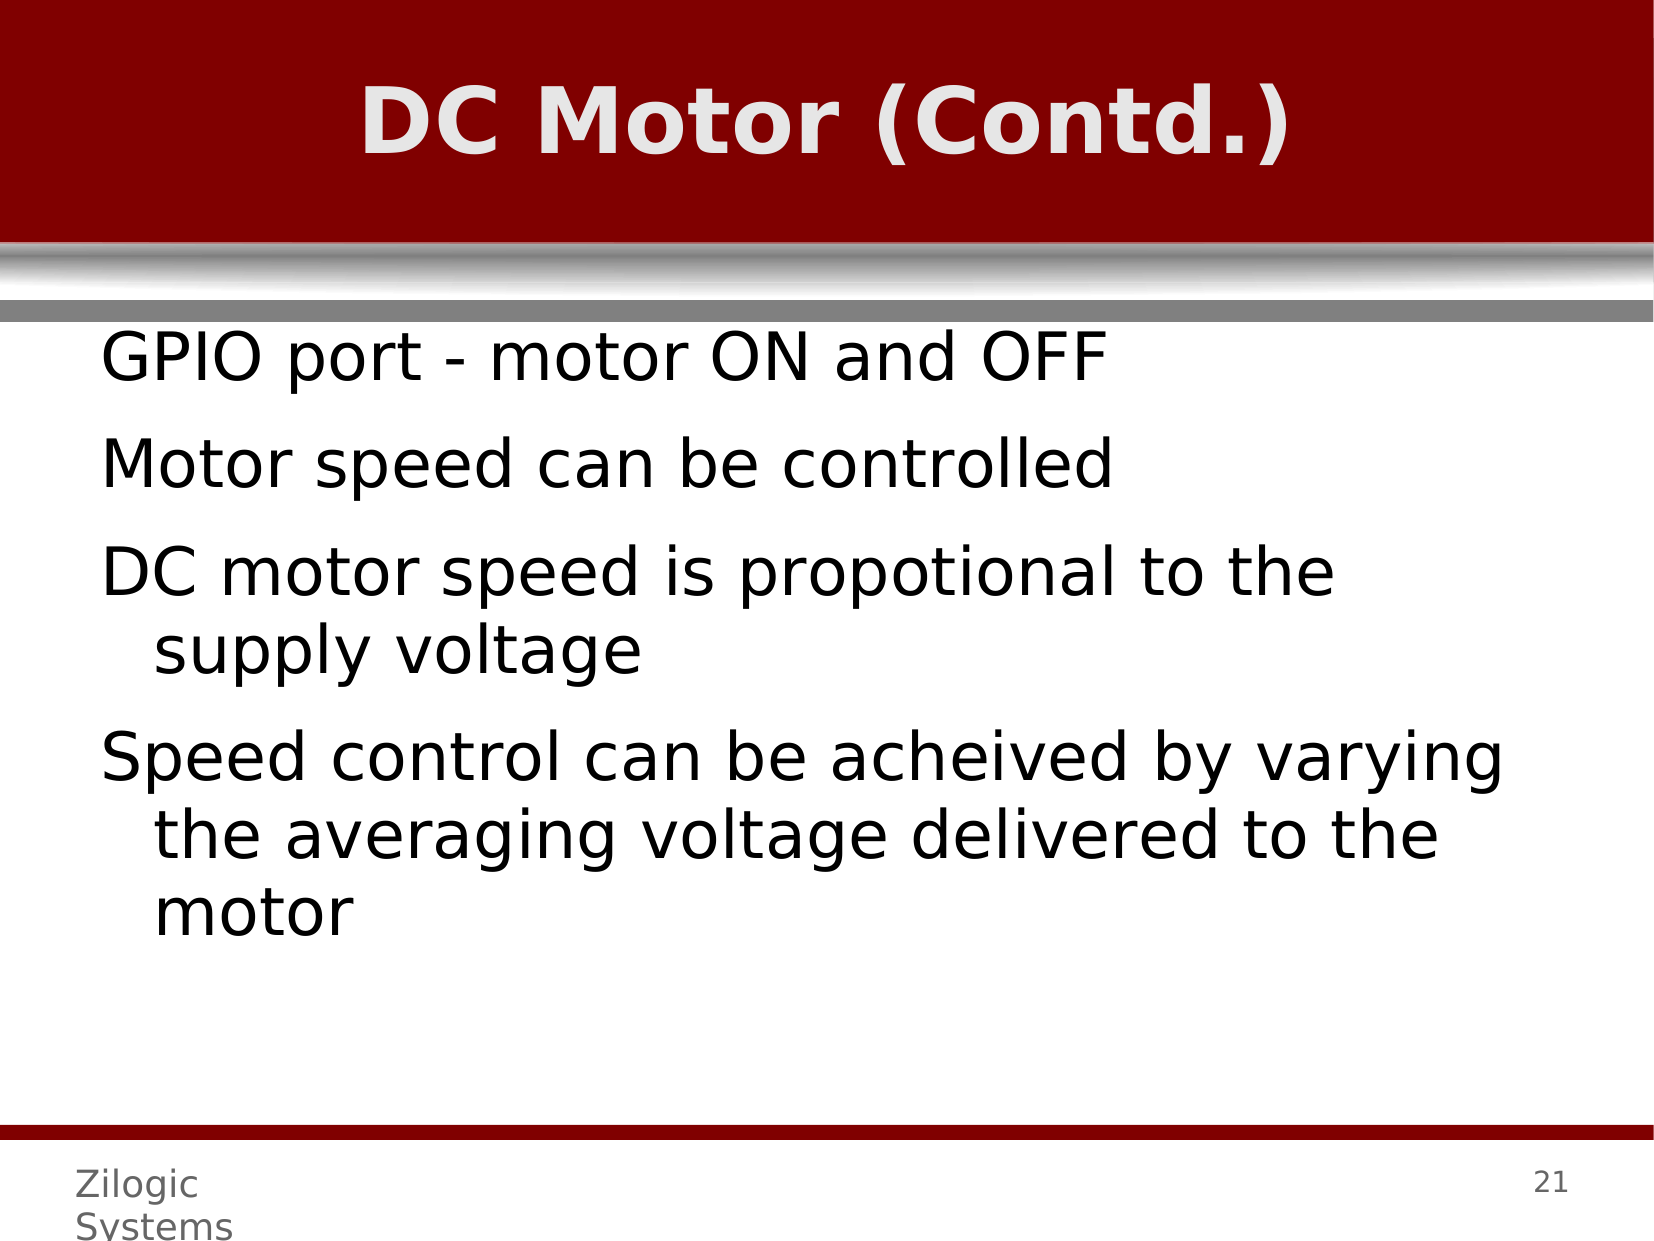

# DC Motor (Contd.)
GPIO port - motor ON and OFF
Motor speed can be controlled
DC motor speed is propotional to the supply voltage
Speed control can be acheived by varying the averaging voltage delivered to the motor
21